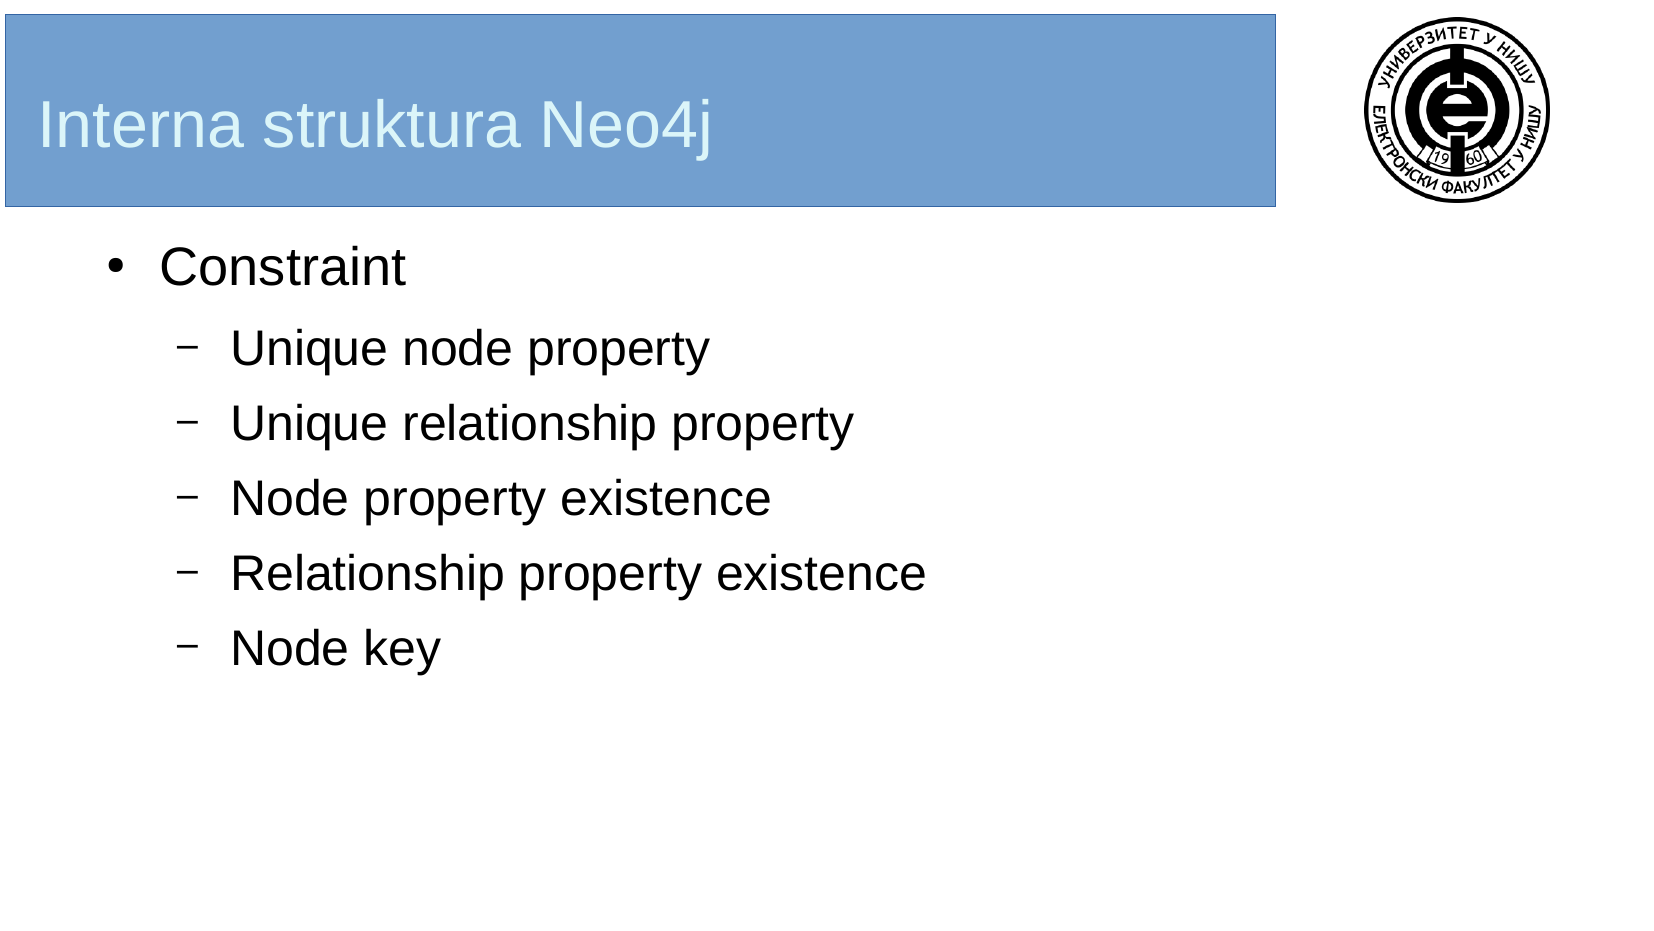

# Interna struktura Neo4j
Constraint
Unique node property
Unique relationship property
Node property existence
Relationship property existence
Node key